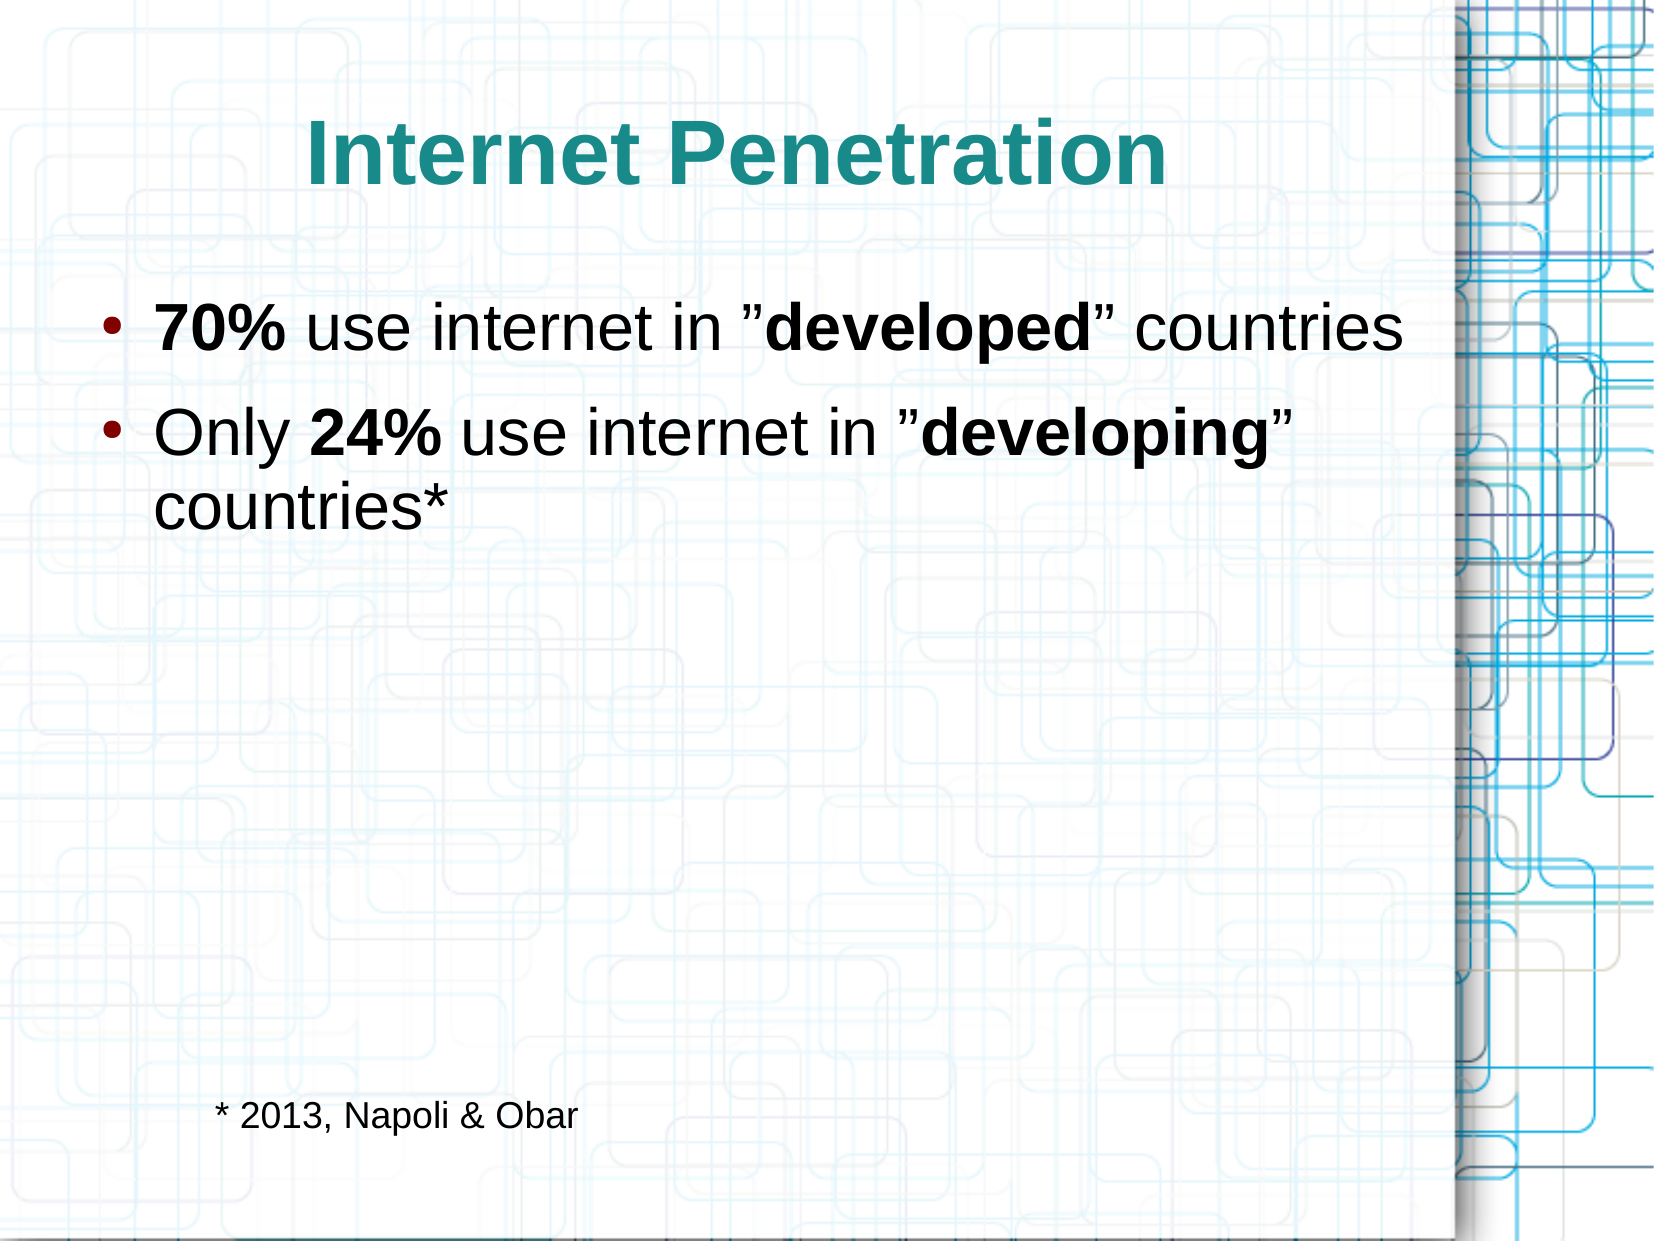

# Internet Penetration
70% use internet in ”developed” countries
Only 24% use internet in ”developing” countries*
* 2013, Napoli & Obar